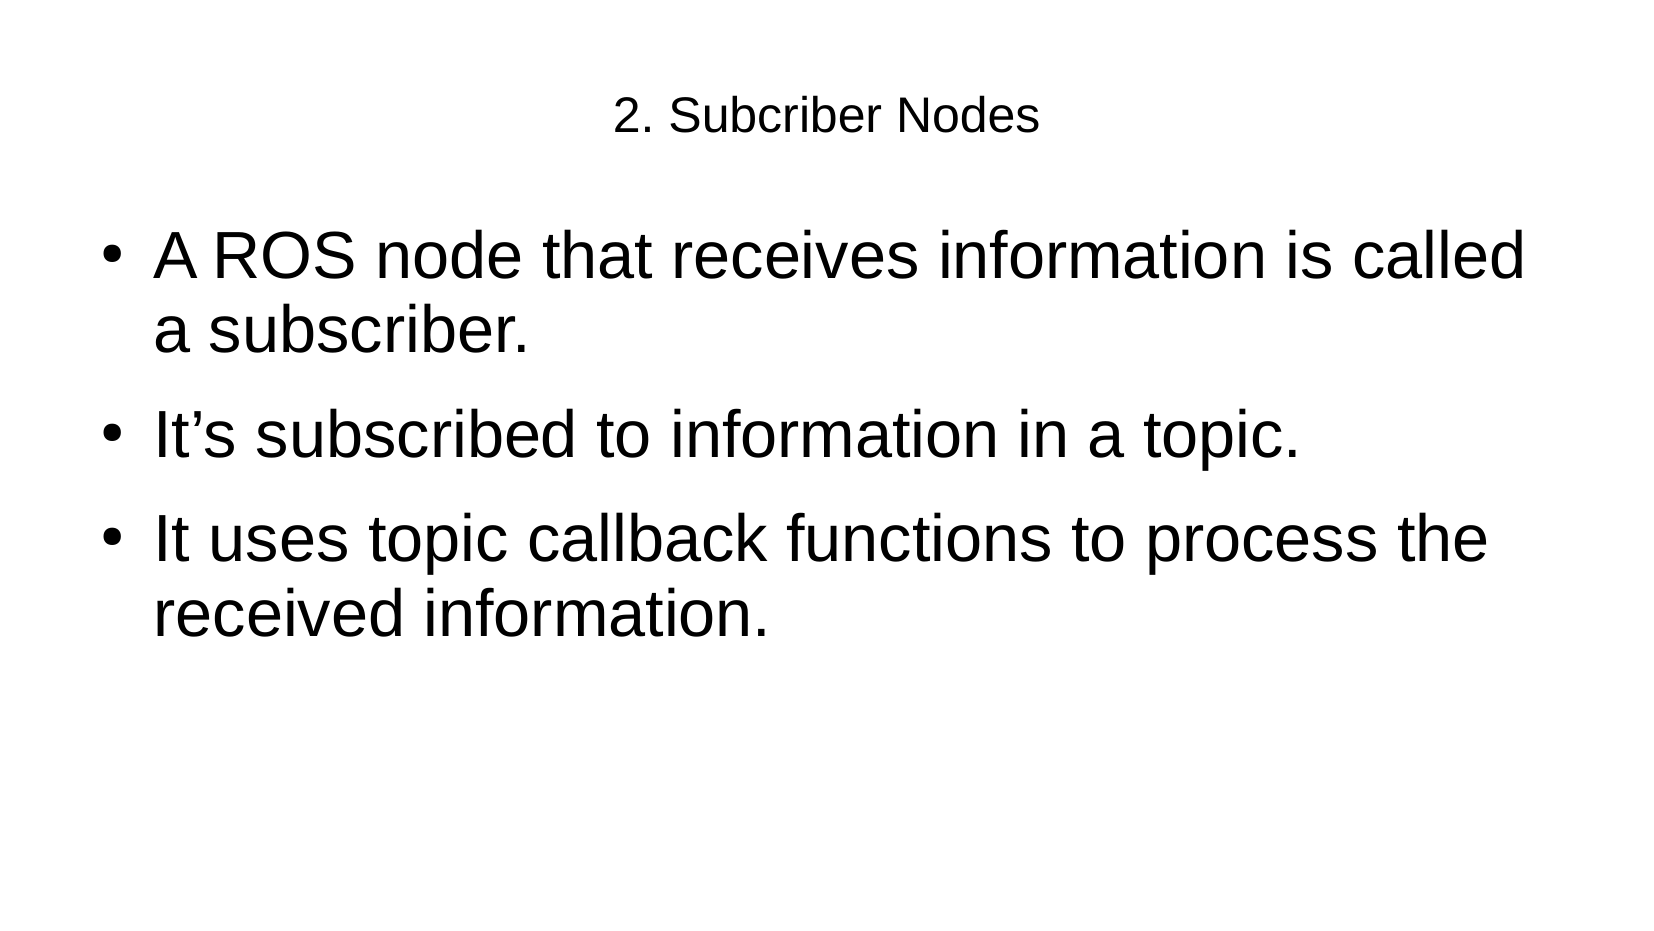

# 2. Subcriber Nodes
A ROS node that receives information is called a subscriber.
It’s subscribed to information in a topic.
It uses topic callback functions to process the received information.